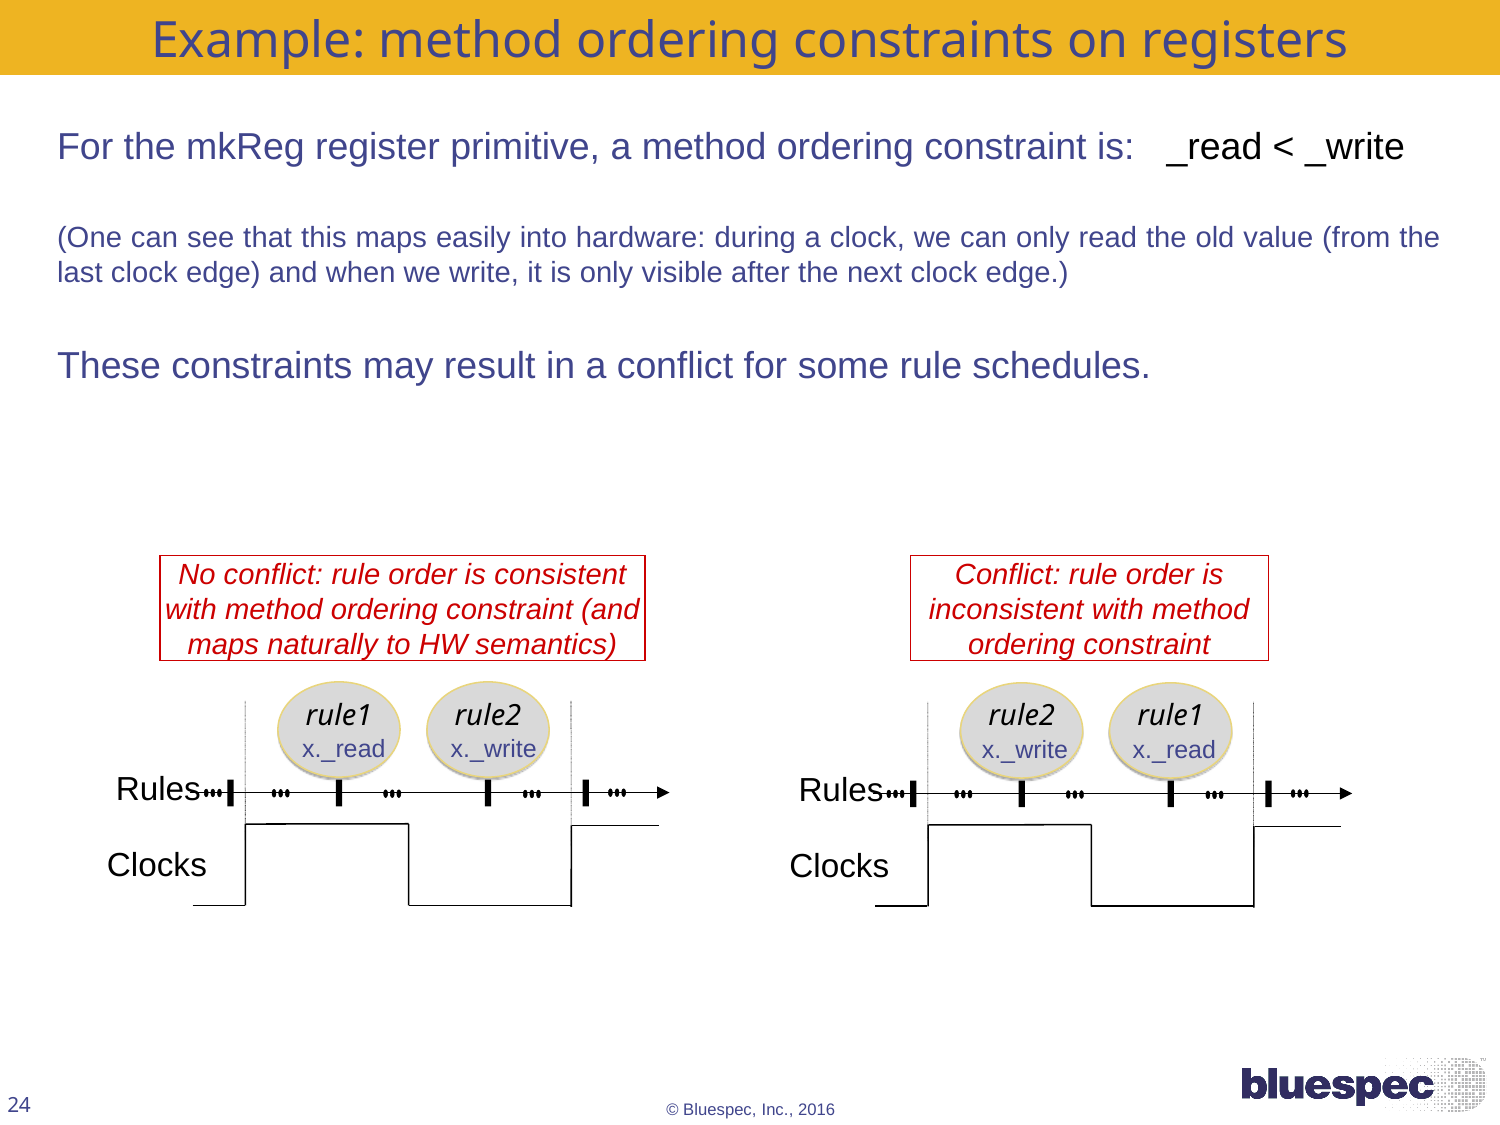

Example: method ordering constraints on registers
For the mkReg register primitive, a method ordering constraint is: _read < _write
(One can see that this maps easily into hardware: during a clock, we can only read the old value (from the last clock edge) and when we write, it is only visible after the next clock edge.)
These constraints may result in a conflict for some rule schedules.
No conflict: rule order is consistent with method ordering constraint (and maps naturally to HW semantics)
Conflict: rule order is inconsistent with method ordering constraint
rule1
rule2
rule2
rule1
x._read
x._write
x._write
x._read
Rules
Rules
Clocks
Clocks